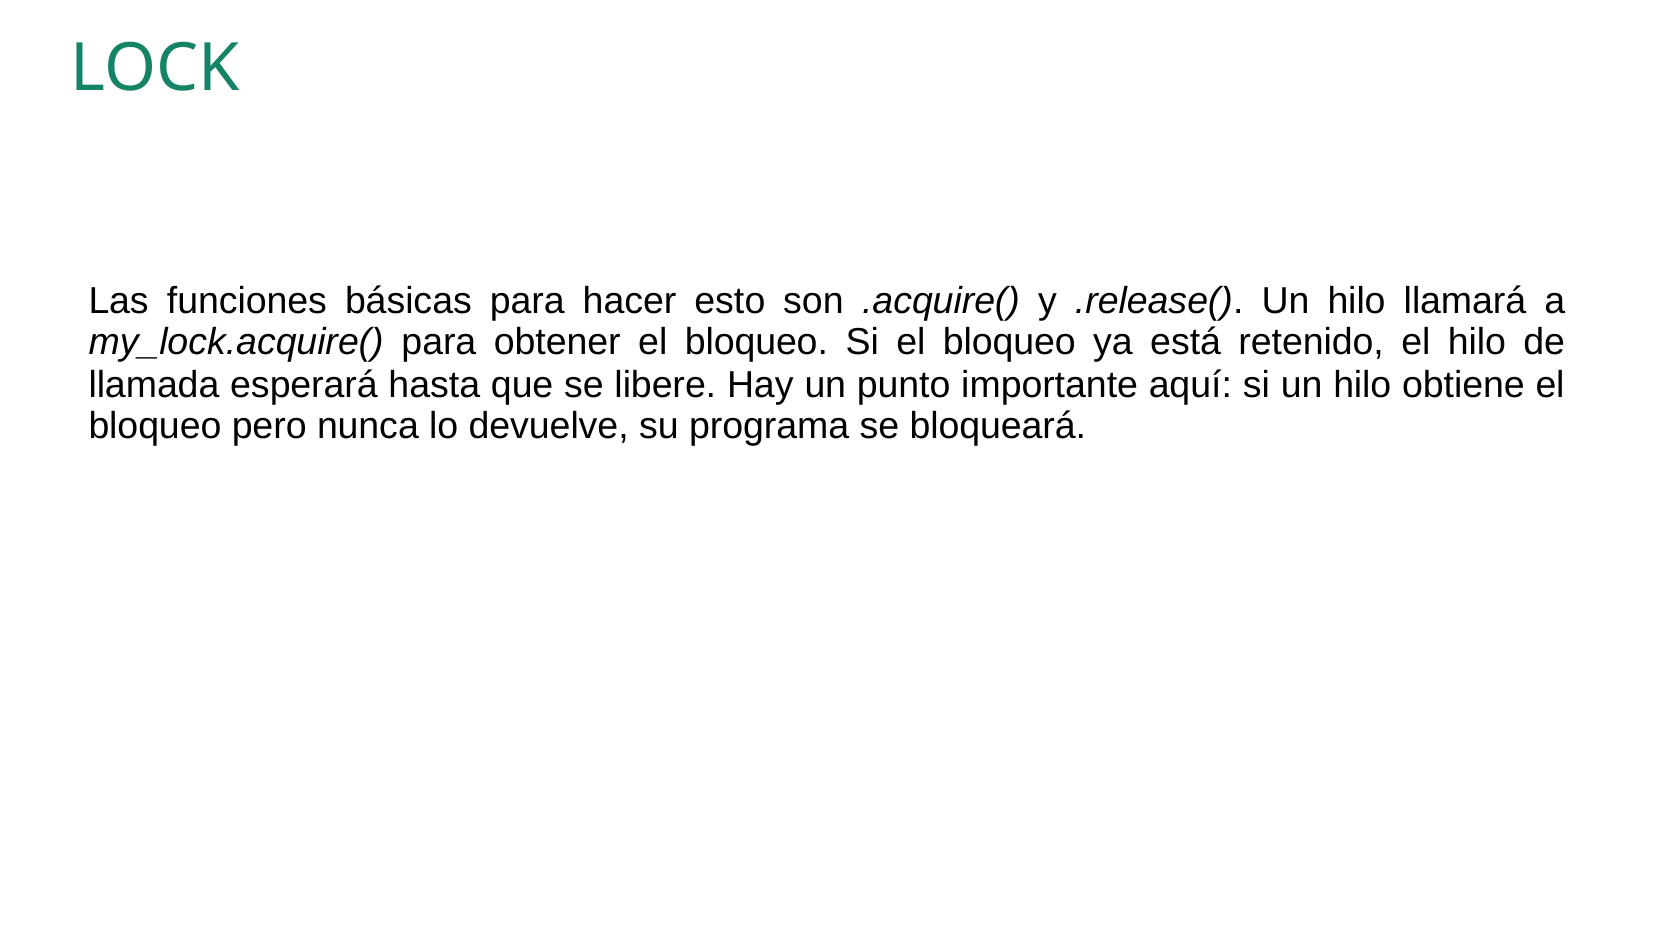

# LOCK
Las funciones básicas para hacer esto son .acquire() y .release(). Un hilo llamará a my_lock.acquire() para obtener el bloqueo. Si el bloqueo ya está retenido, el hilo de llamada esperará hasta que se libere. Hay un punto importante aquí: si un hilo obtiene el bloqueo pero nunca lo devuelve, su programa se bloqueará.